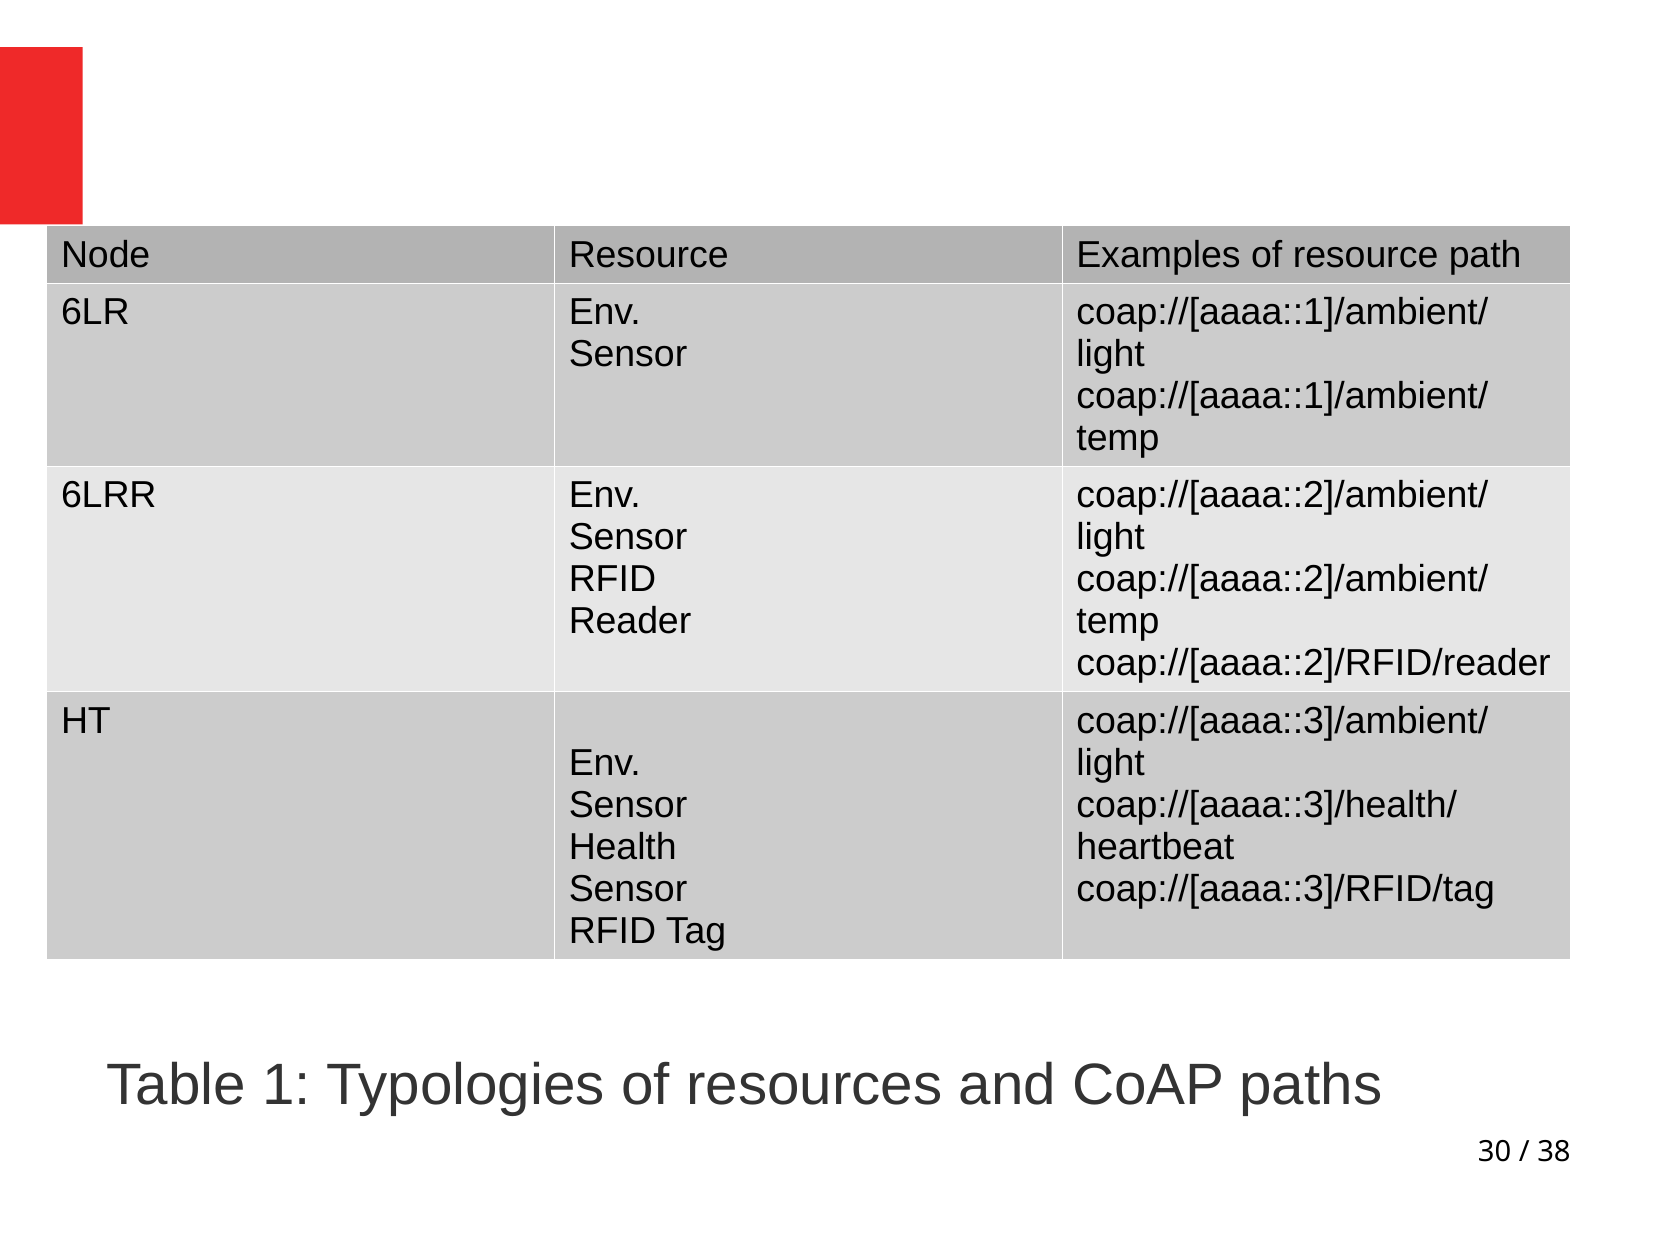

| Node | Resource | Examples of resource path |
| --- | --- | --- |
| 6LR | Env. Sensor | coap://[aaaa::1]/ambient/light coap://[aaaa::1]/ambient/temp |
| 6LRR | Env. Sensor RFID Reader | coap://[aaaa::2]/ambient/light coap://[aaaa::2]/ambient/temp coap://[aaaa::2]/RFID/reader |
| HT | Env. Sensor Health Sensor RFID Tag | coap://[aaaa::3]/ambient/light coap://[aaaa::3]/health/heartbeat coap://[aaaa::3]/RFID/tag |
# Table 1: Typologies of resources and CoAP paths
30